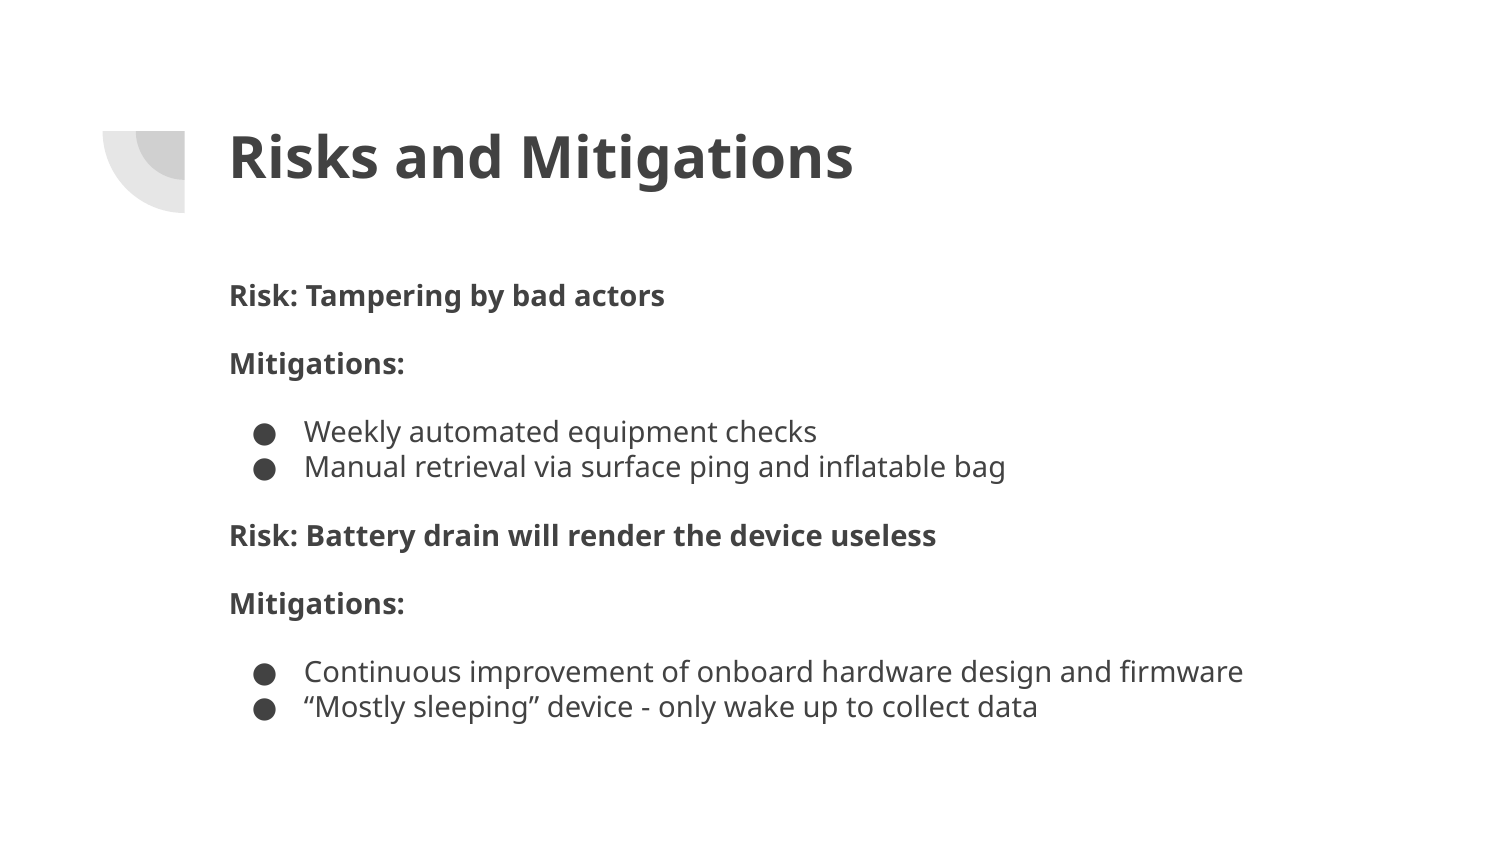

# Risks and Mitigations
Risk: Tampering by bad actors
Mitigations:
Weekly automated equipment checks
Manual retrieval via surface ping and inflatable bag
Risk: Battery drain will render the device useless
Mitigations:
Continuous improvement of onboard hardware design and firmware
“Mostly sleeping” device - only wake up to collect data